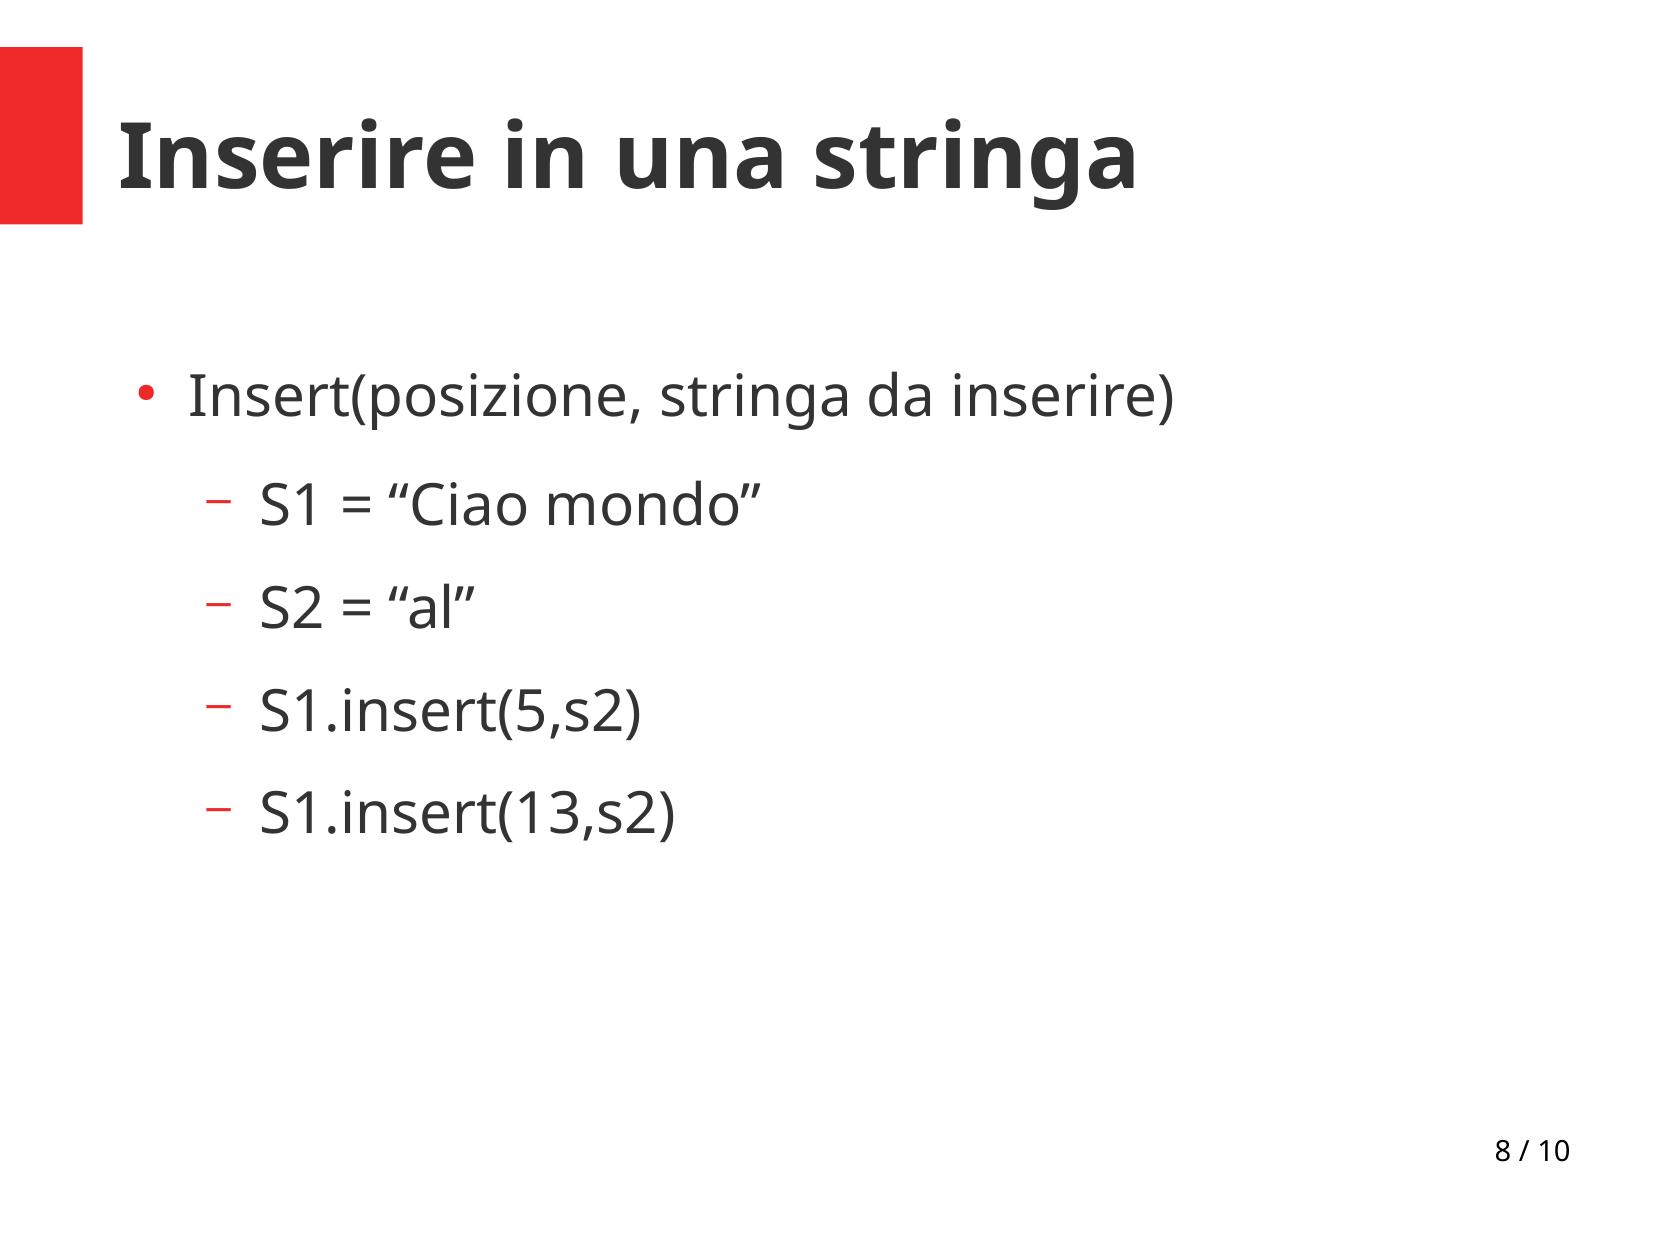

# Inserire in una stringa
Insert(posizione, stringa da inserire)
S1 = “Ciao mondo”
S2 = “al”
S1.insert(5,s2)
S1.insert(13,s2)
8